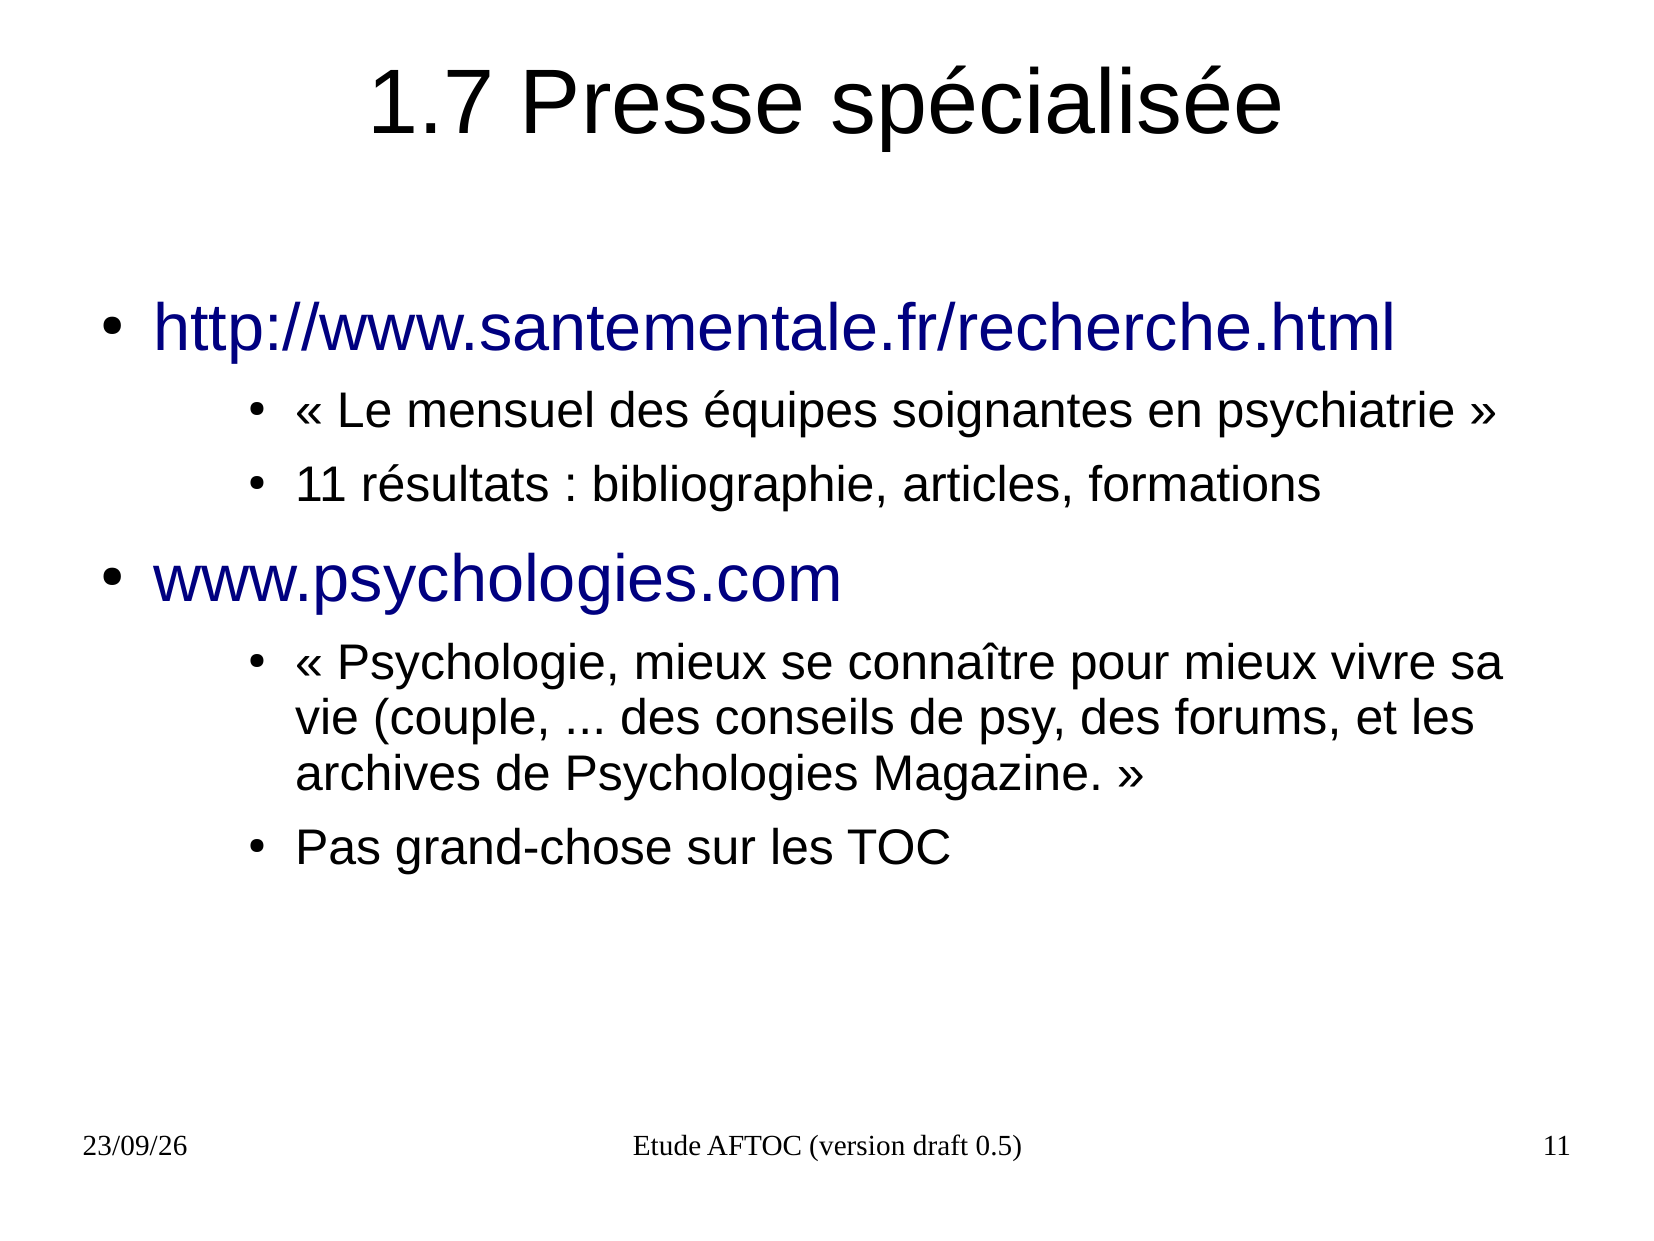

# 1.7 Presse spécialisée
http://www.santementale.fr/recherche.html
« Le mensuel des équipes soignantes en psychiatrie »
11 résultats : bibliographie, articles, formations
www.psychologies.com
« Psychologie, mieux se connaître pour mieux vivre sa vie (couple, ... des conseils de psy, des forums, et les archives de Psychologies Magazine. »
Pas grand-chose sur les TOC
Etude AFTOC (version draft 0.5)
11